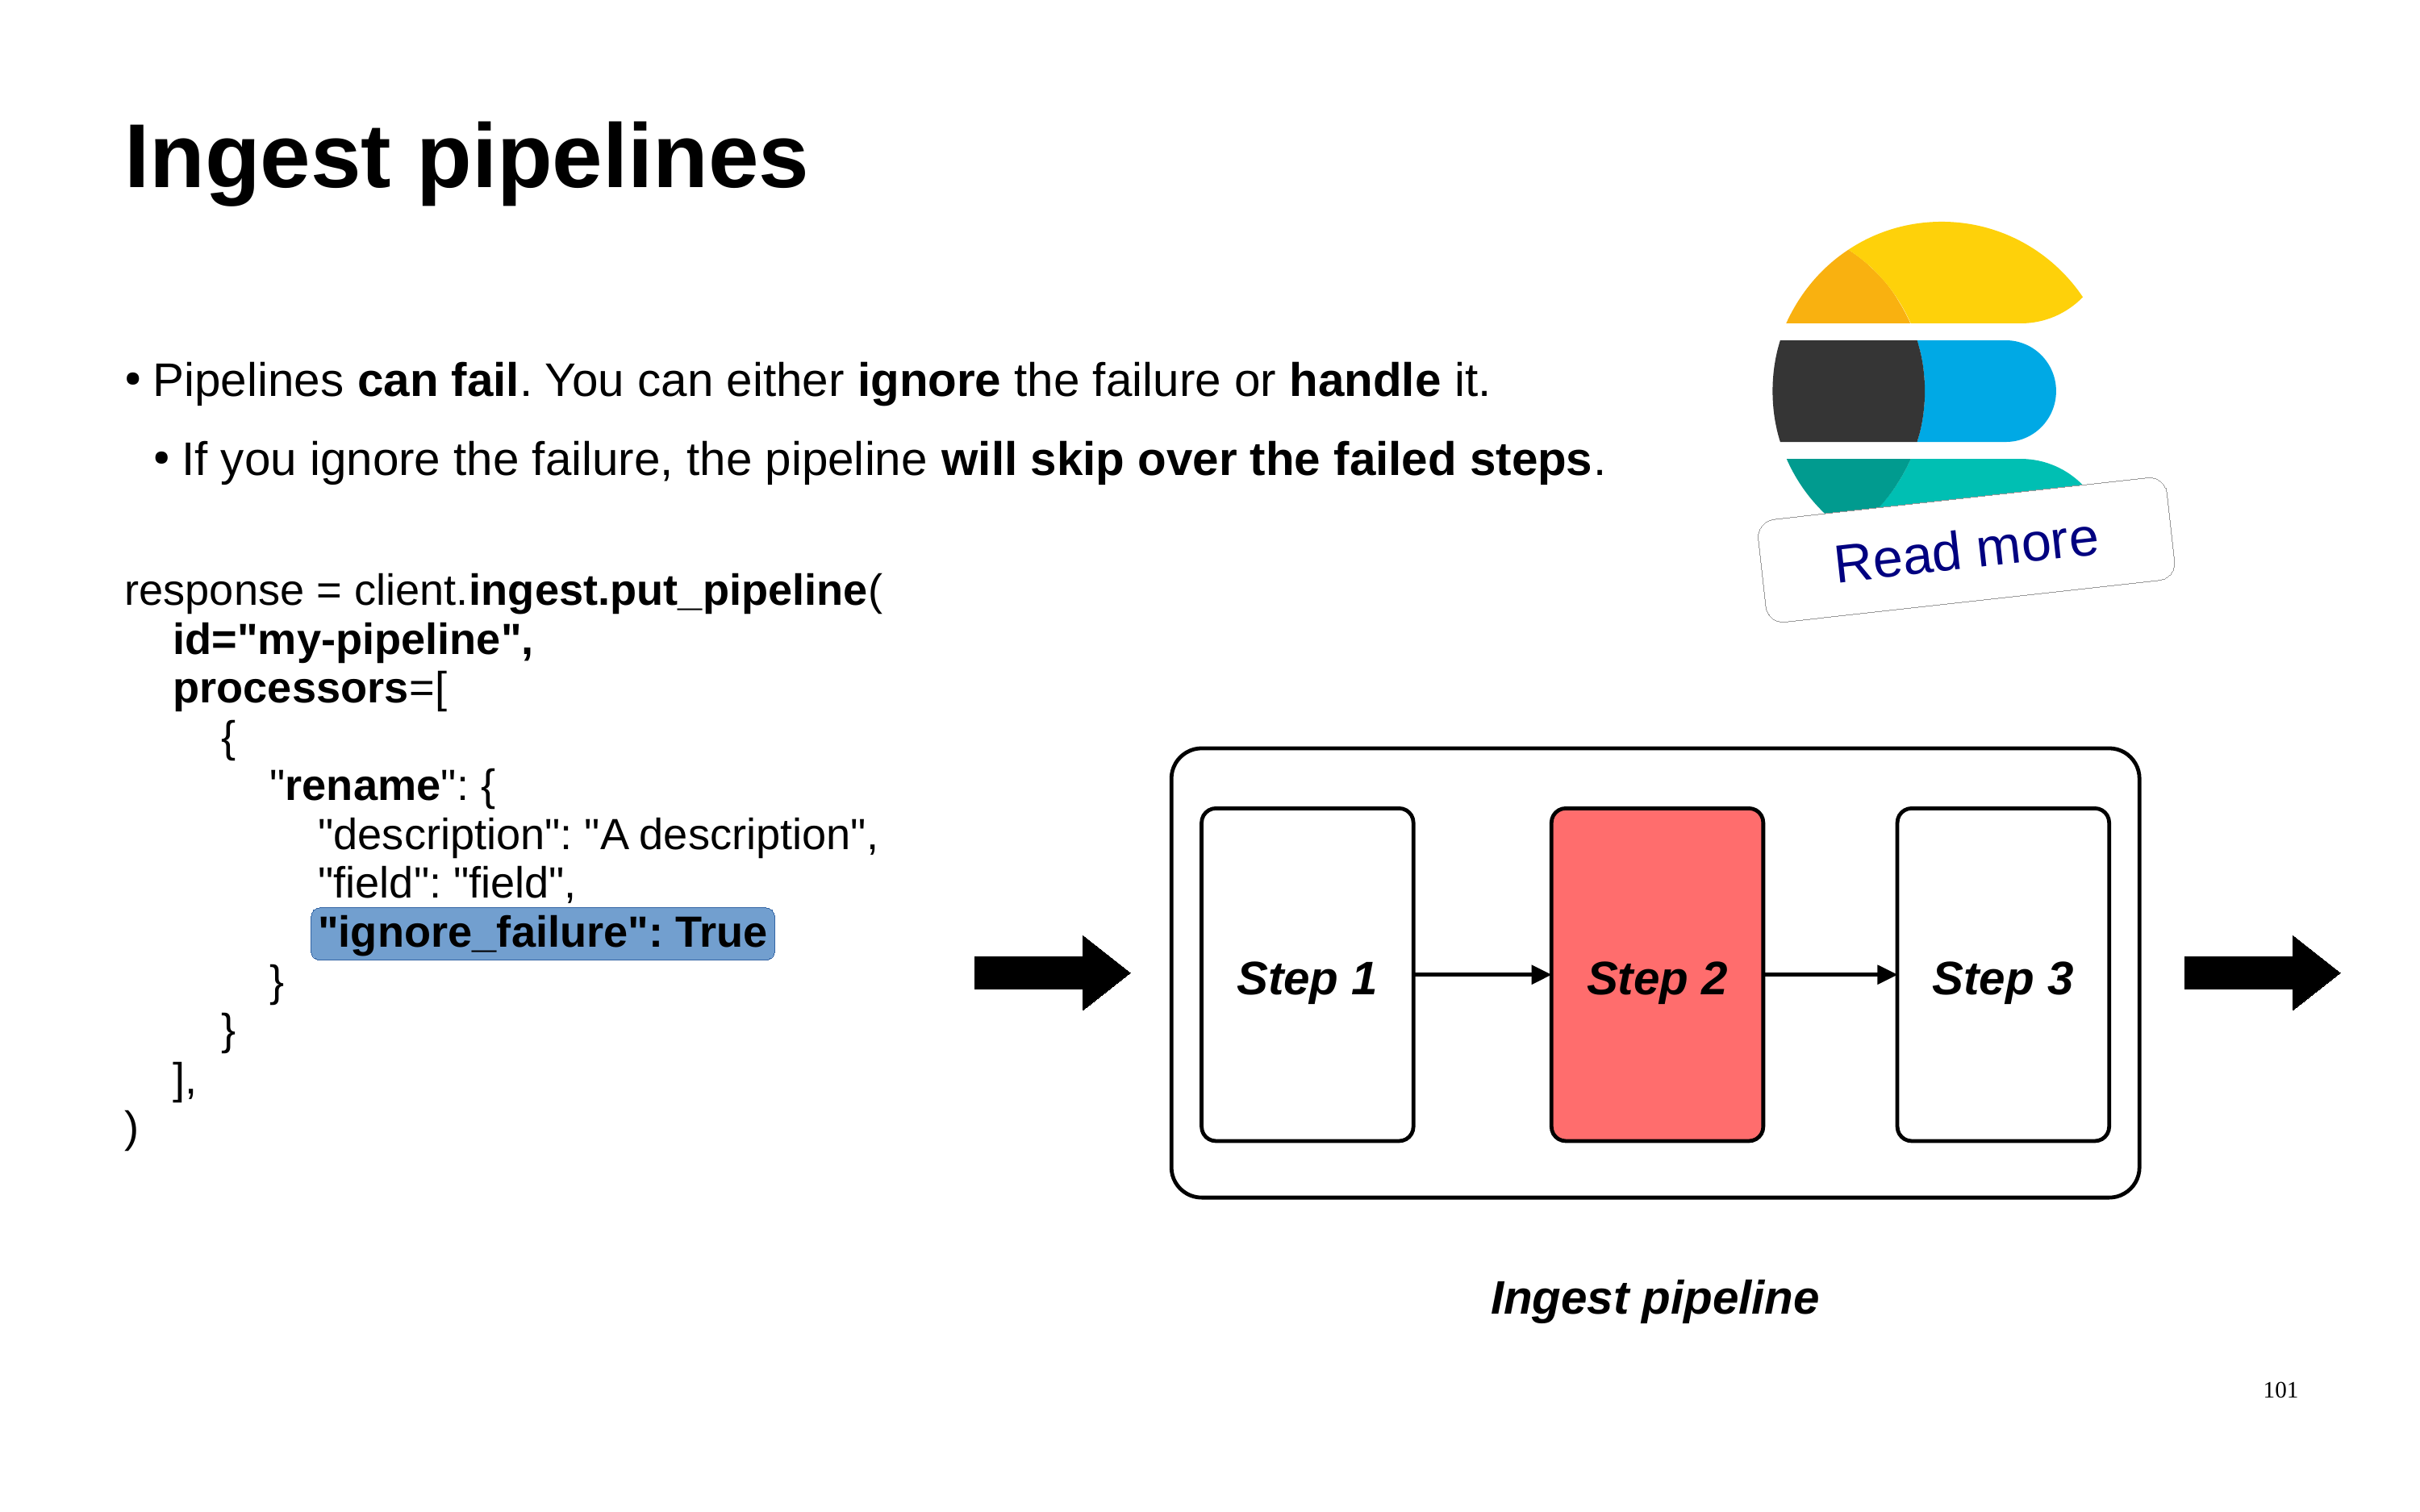

Ingest pipelines
Pipelines can fail. You can either ignore the failure or handle it.
If you ignore the failure, the pipeline will skip over the failed steps.
Read more
response = client.ingest.put_pipeline(
 id="my-pipeline",
 processors=[
 {
 "rename": {
 "description": "A description",
 "field": "field",
 "ignore_failure": True
 }
 }
 ],
)
Step 1
Step 2
Step 3
Ingest pipeline
101